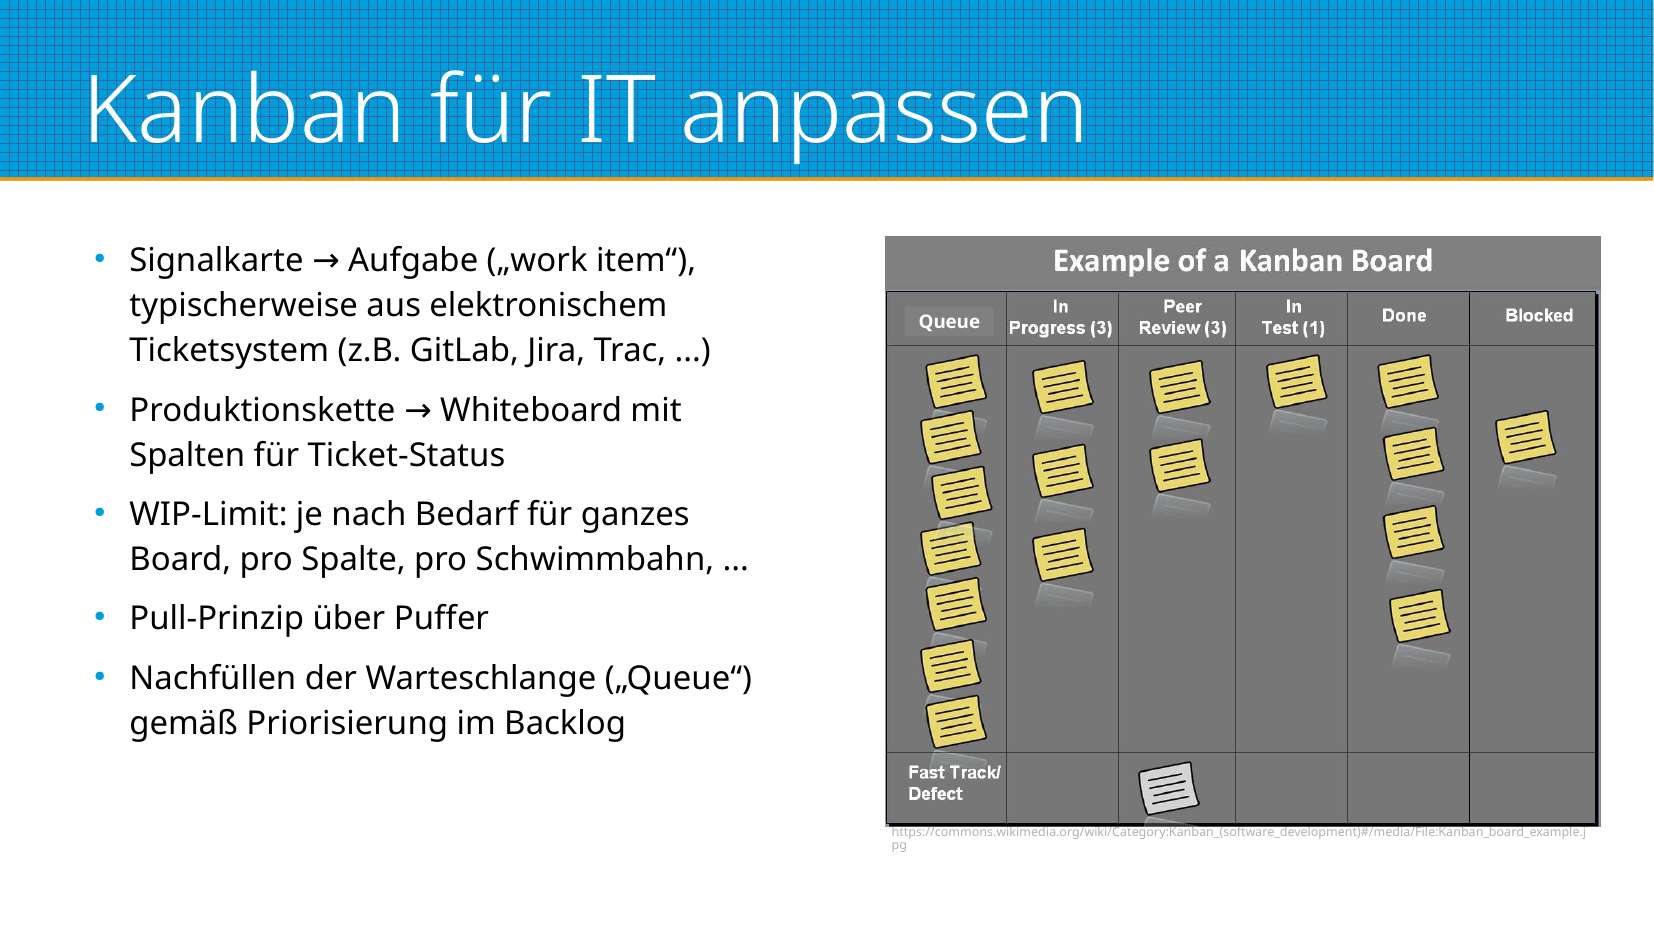

# Kanban für IT anpassen
Signalkarte → Aufgabe („work item“), typischerweise aus elektronischem Ticketsystem (z.B. GitLab, Jira, Trac, ...)
Produktionskette → Whiteboard mit Spalten für Ticket-Status
WIP-Limit: je nach Bedarf für ganzes Board, pro Spalte, pro Schwimmbahn, ...
Pull-Prinzip über Puffer
Nachfüllen der Warteschlange („Queue“) gemäß Priorisierung im Backlog
Queue
https://commons.wikimedia.org/wiki/Category:Kanban_(software_development)#/media/File:Kanban_board_example.jpg